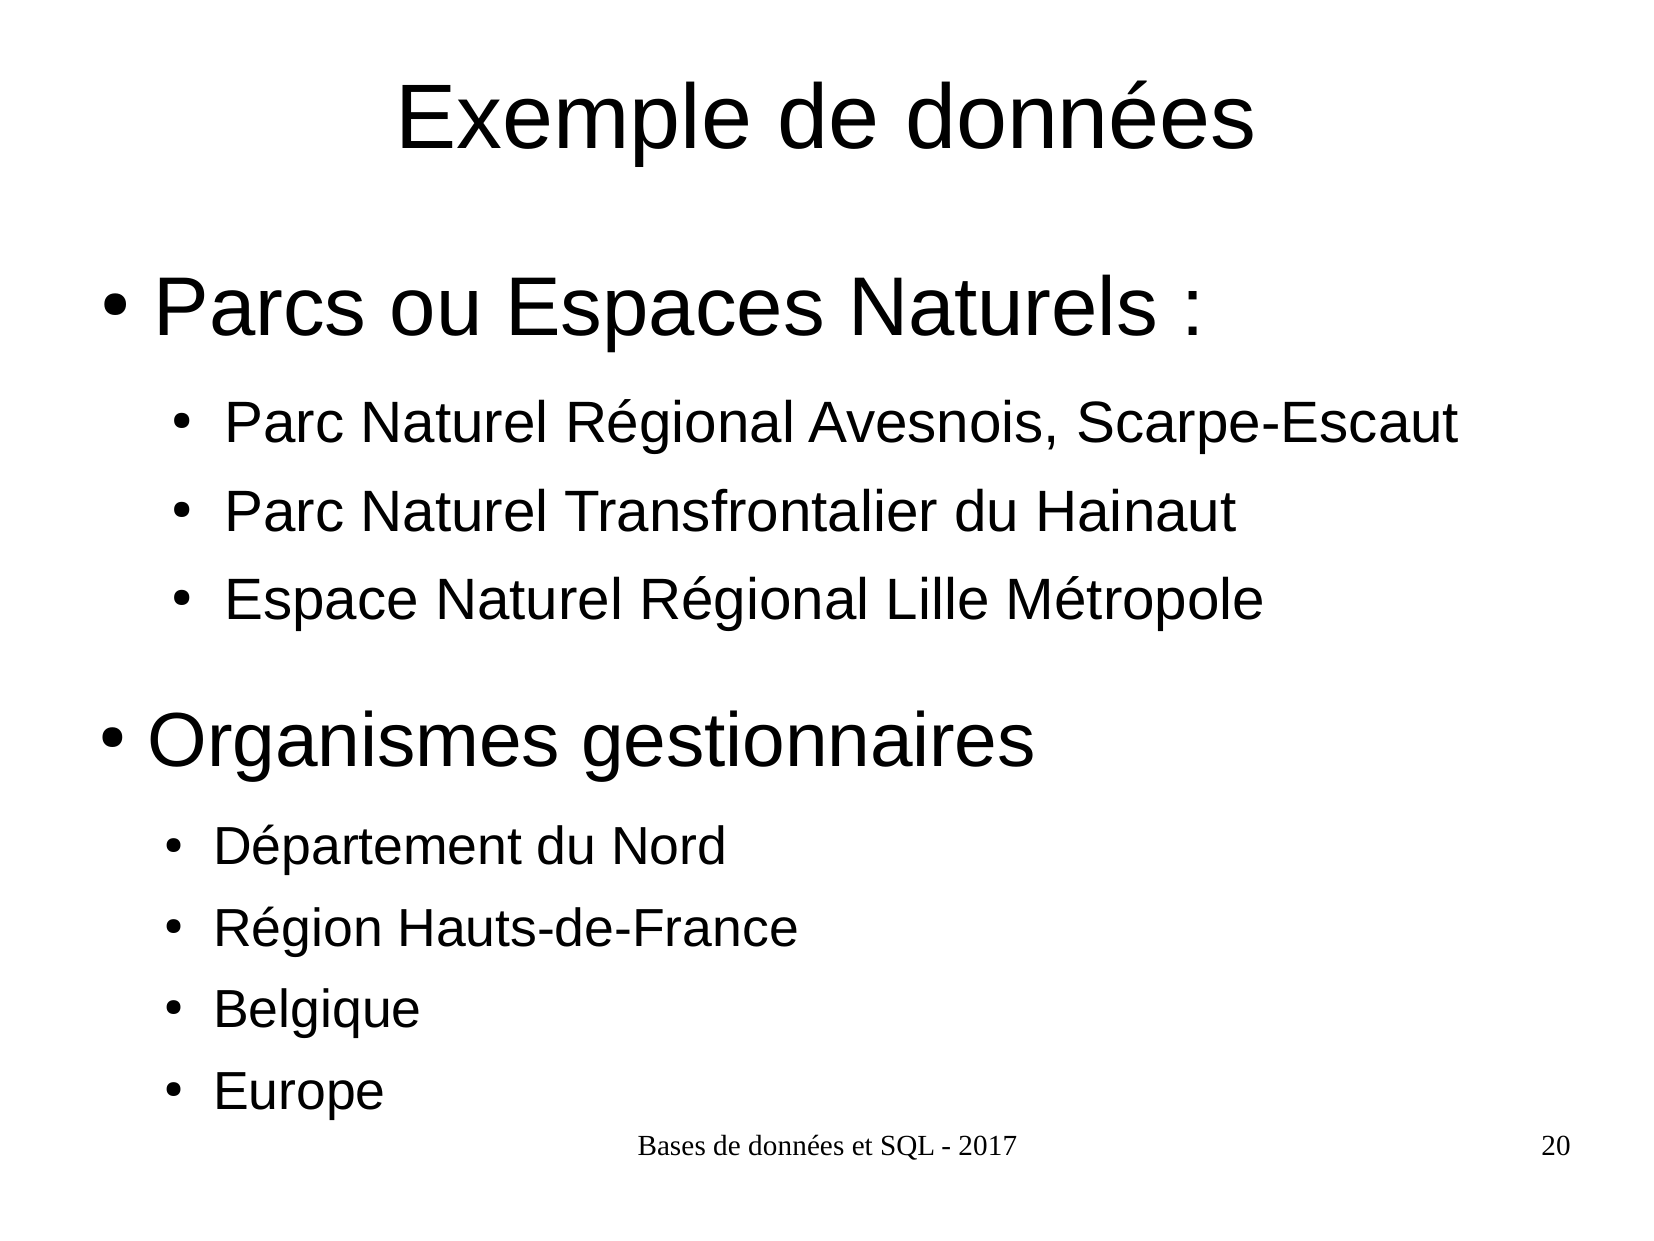

# Exemple de données
Parcs ou Espaces Naturels :
Parc Naturel Régional Avesnois, Scarpe-Escaut
Parc Naturel Transfrontalier du Hainaut
Espace Naturel Régional Lille Métropole
Organismes gestionnaires
Département du Nord
Région Hauts-de-France
Belgique
Europe
Bases de données et SQL - 2017
20